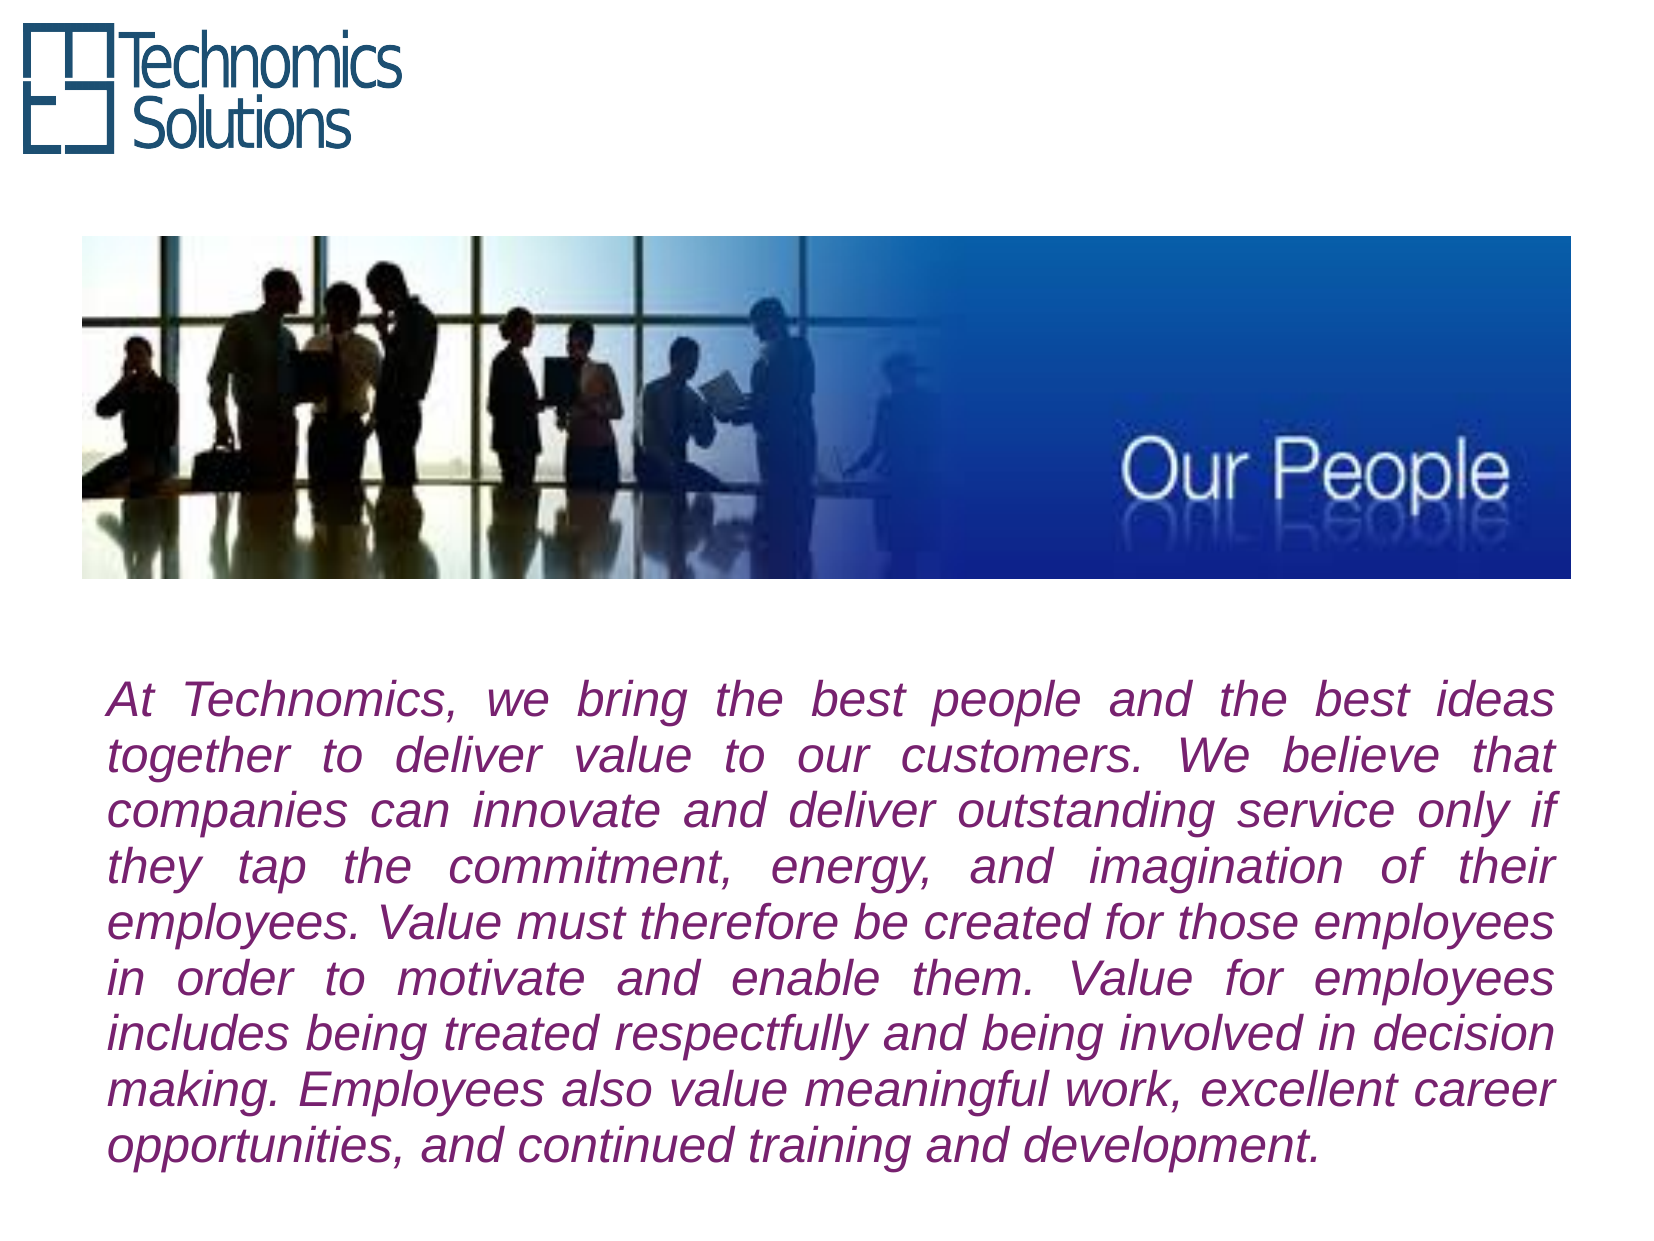

#
At Technomics, we bring the best people and the best ideas together to deliver value to our customers. We believe that companies can innovate and deliver outstanding service only if they tap the commitment, energy, and imagination of their employees. Value must therefore be created for those employees in order to motivate and enable them. Value for employees includes being treated respectfully and being involved in decision making. Employees also value meaningful work, excellent career opportunities, and continued training and development.